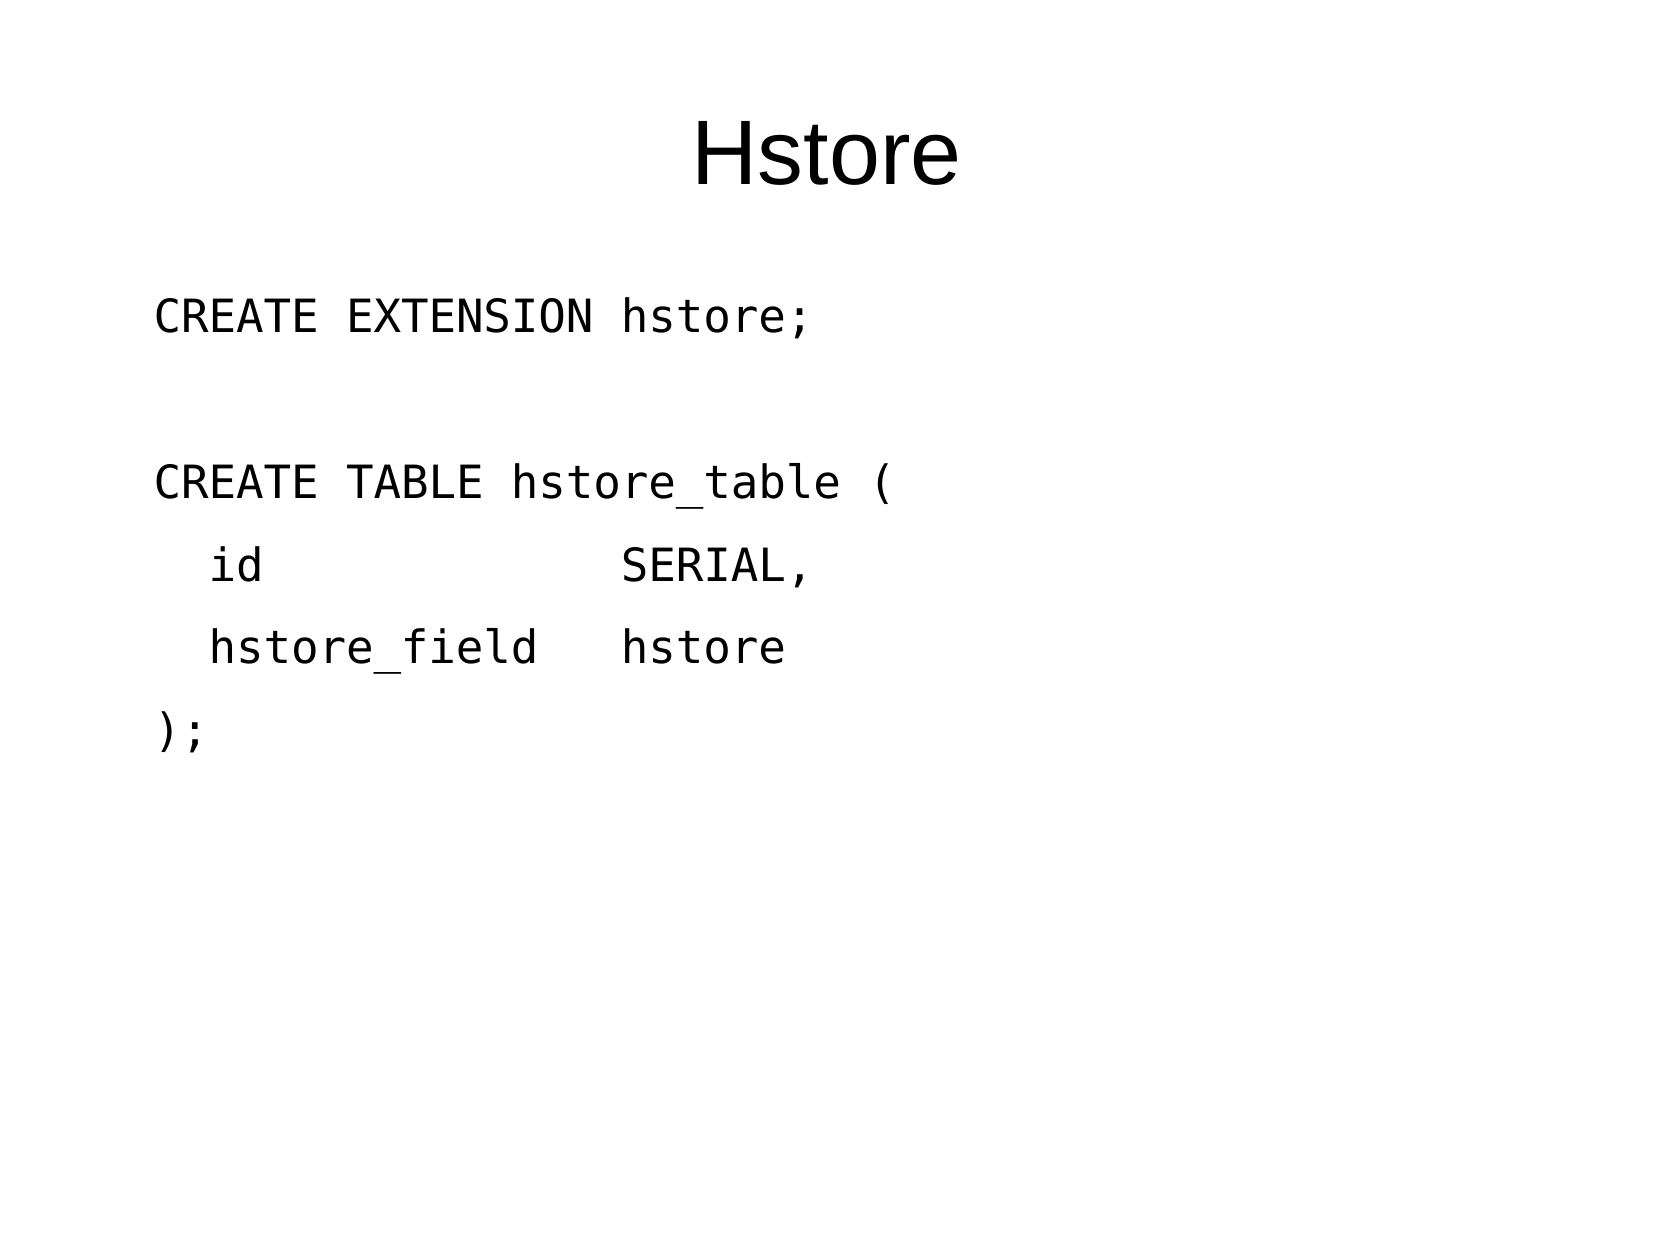

# Hstore
CREATE EXTENSION hstore;
CREATE TABLE hstore_table (
 id SERIAL,
 hstore_field hstore
);